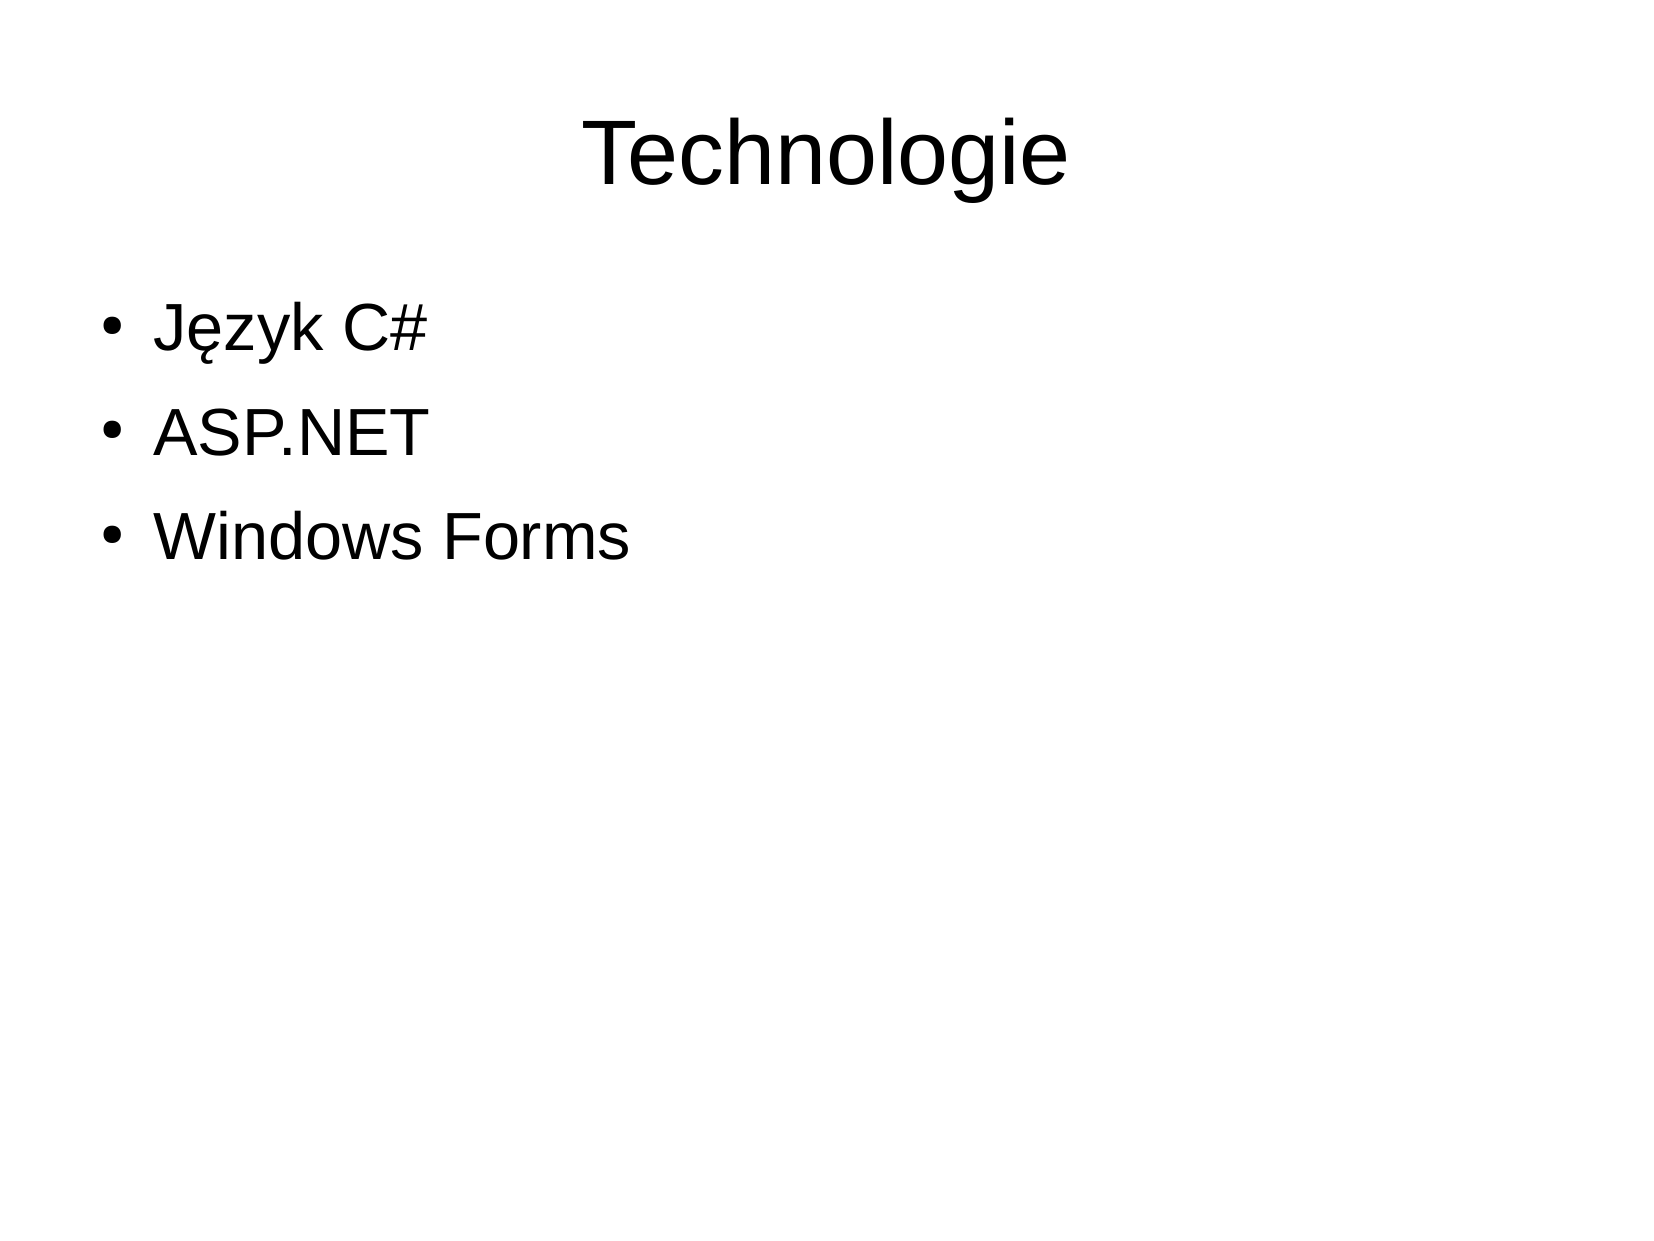

# Technologie
Język C#
ASP.NET
Windows Forms